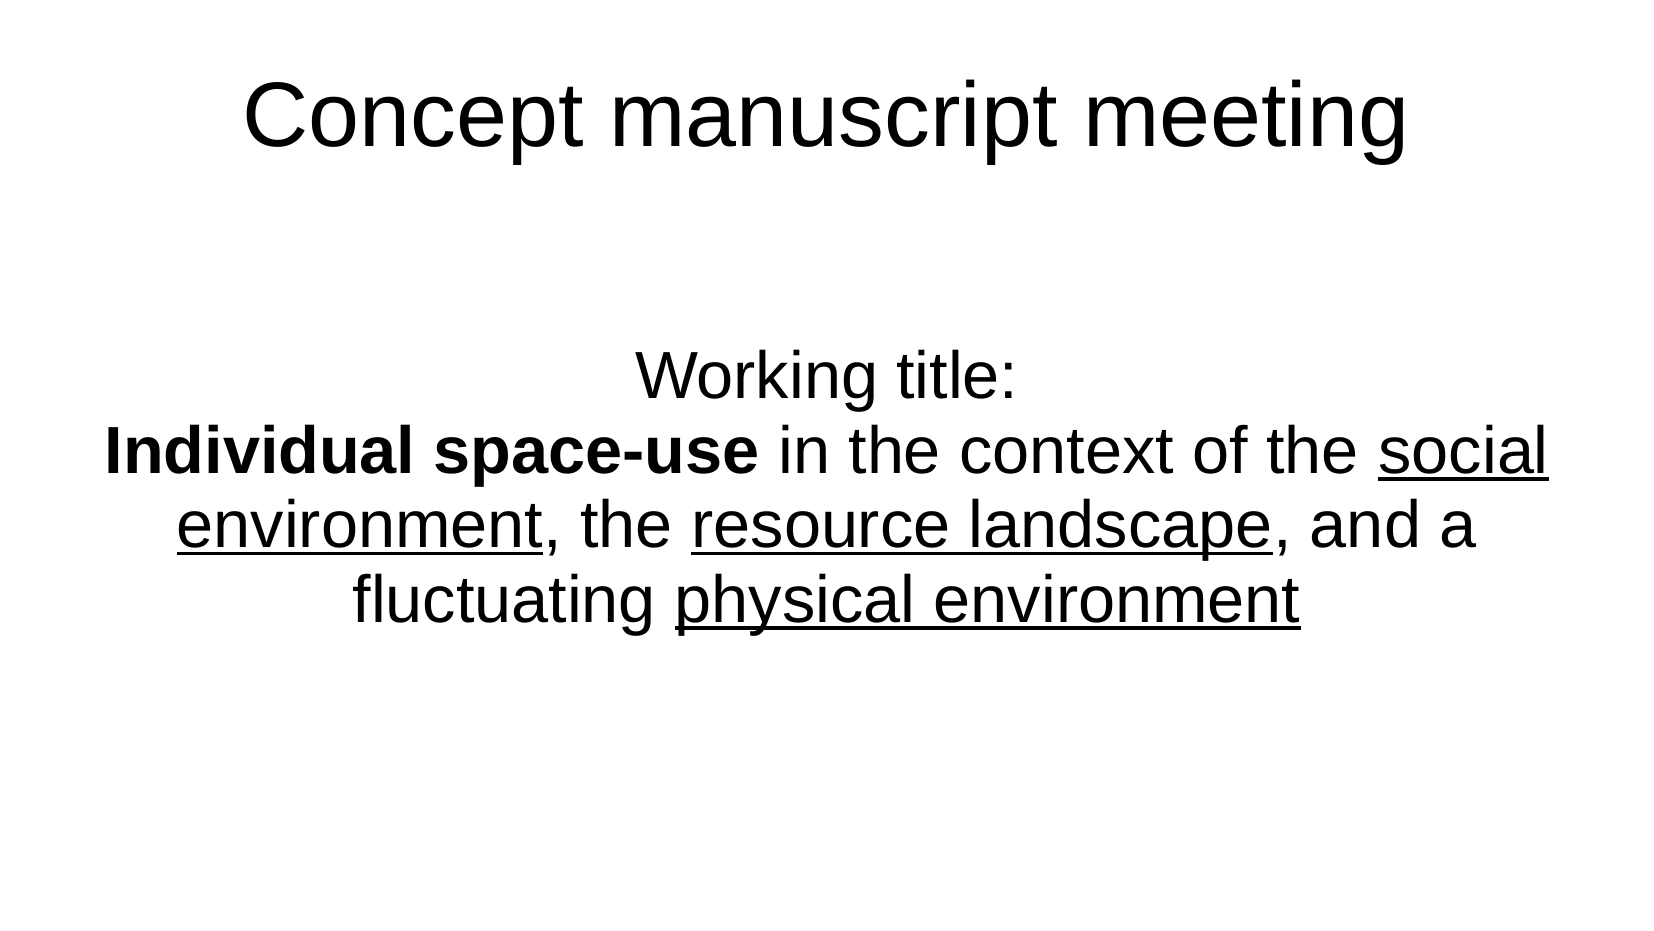

# Concept manuscript meeting
Working title:
Individual space-use in the context of the social environment, the resource landscape, and a fluctuating physical environment